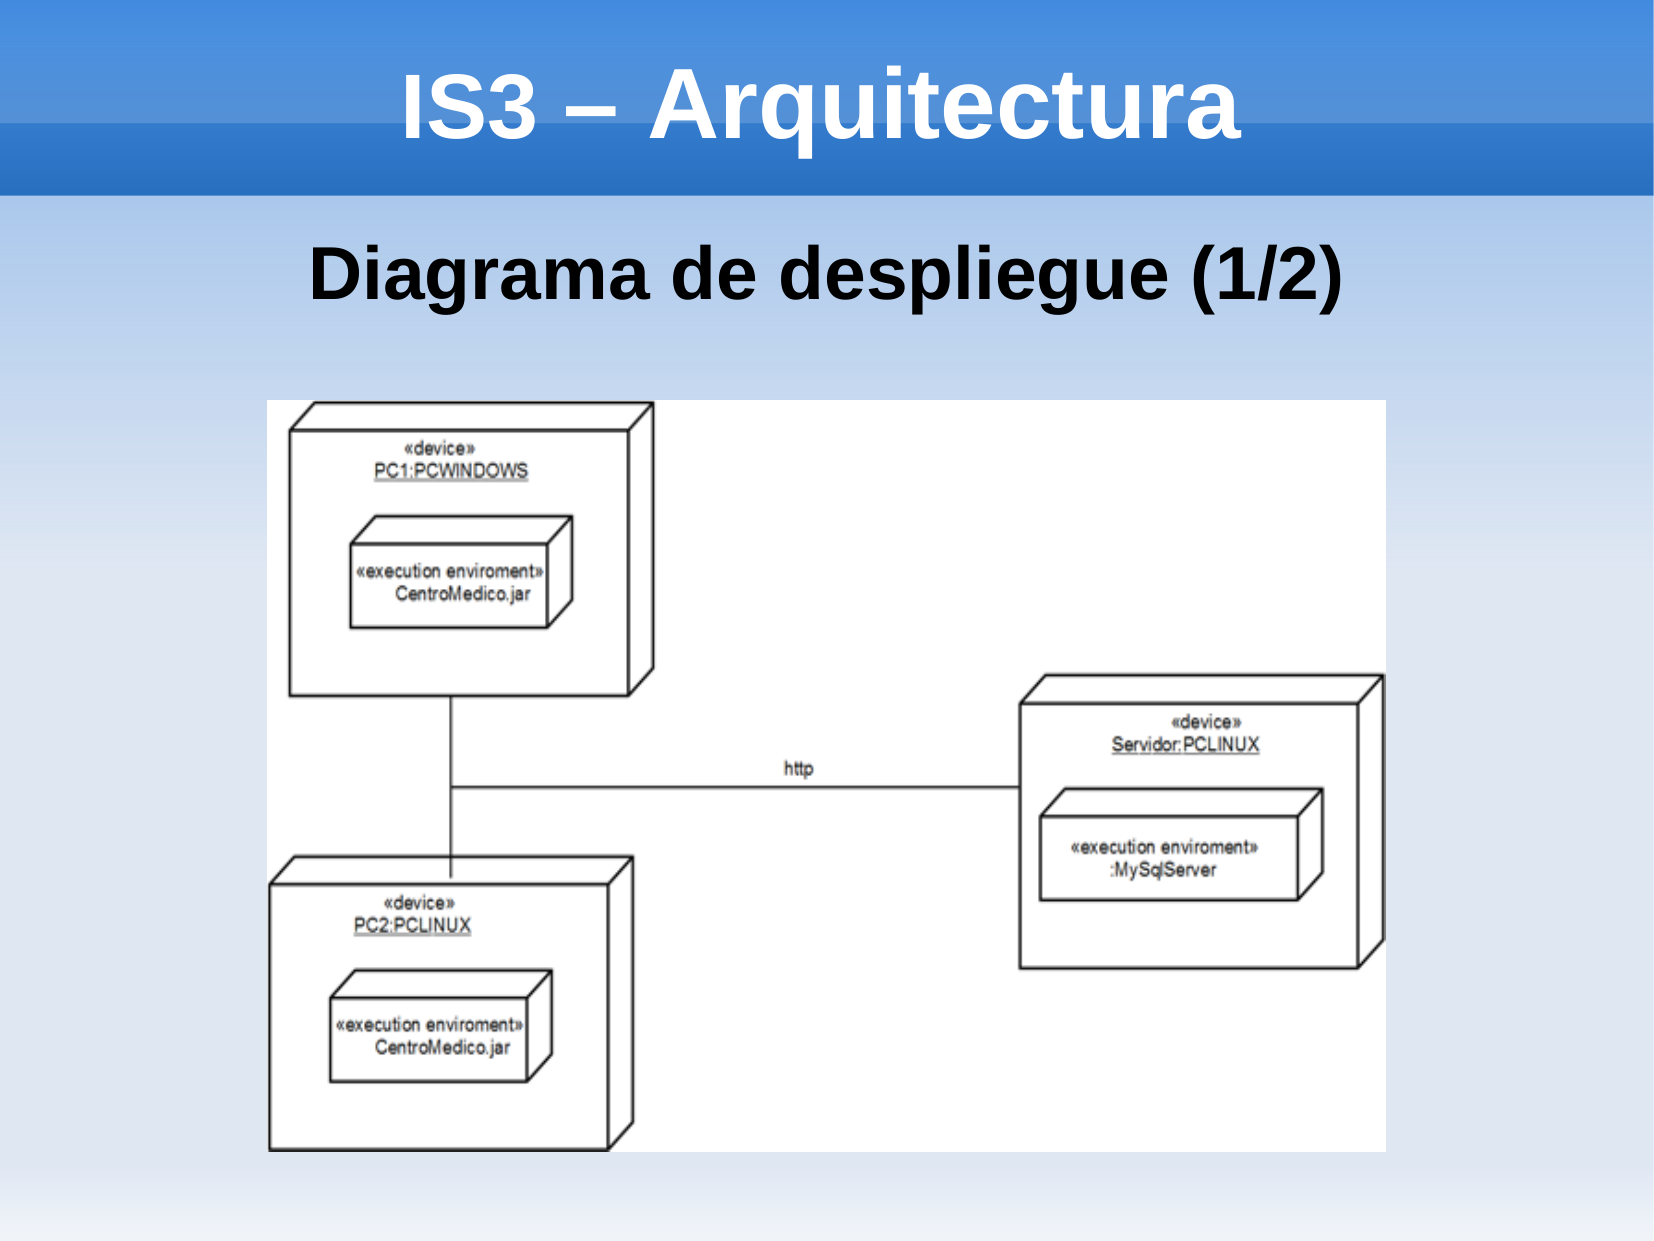

# IS3 – Arquitectura
Diagrama de despliegue (1/2)